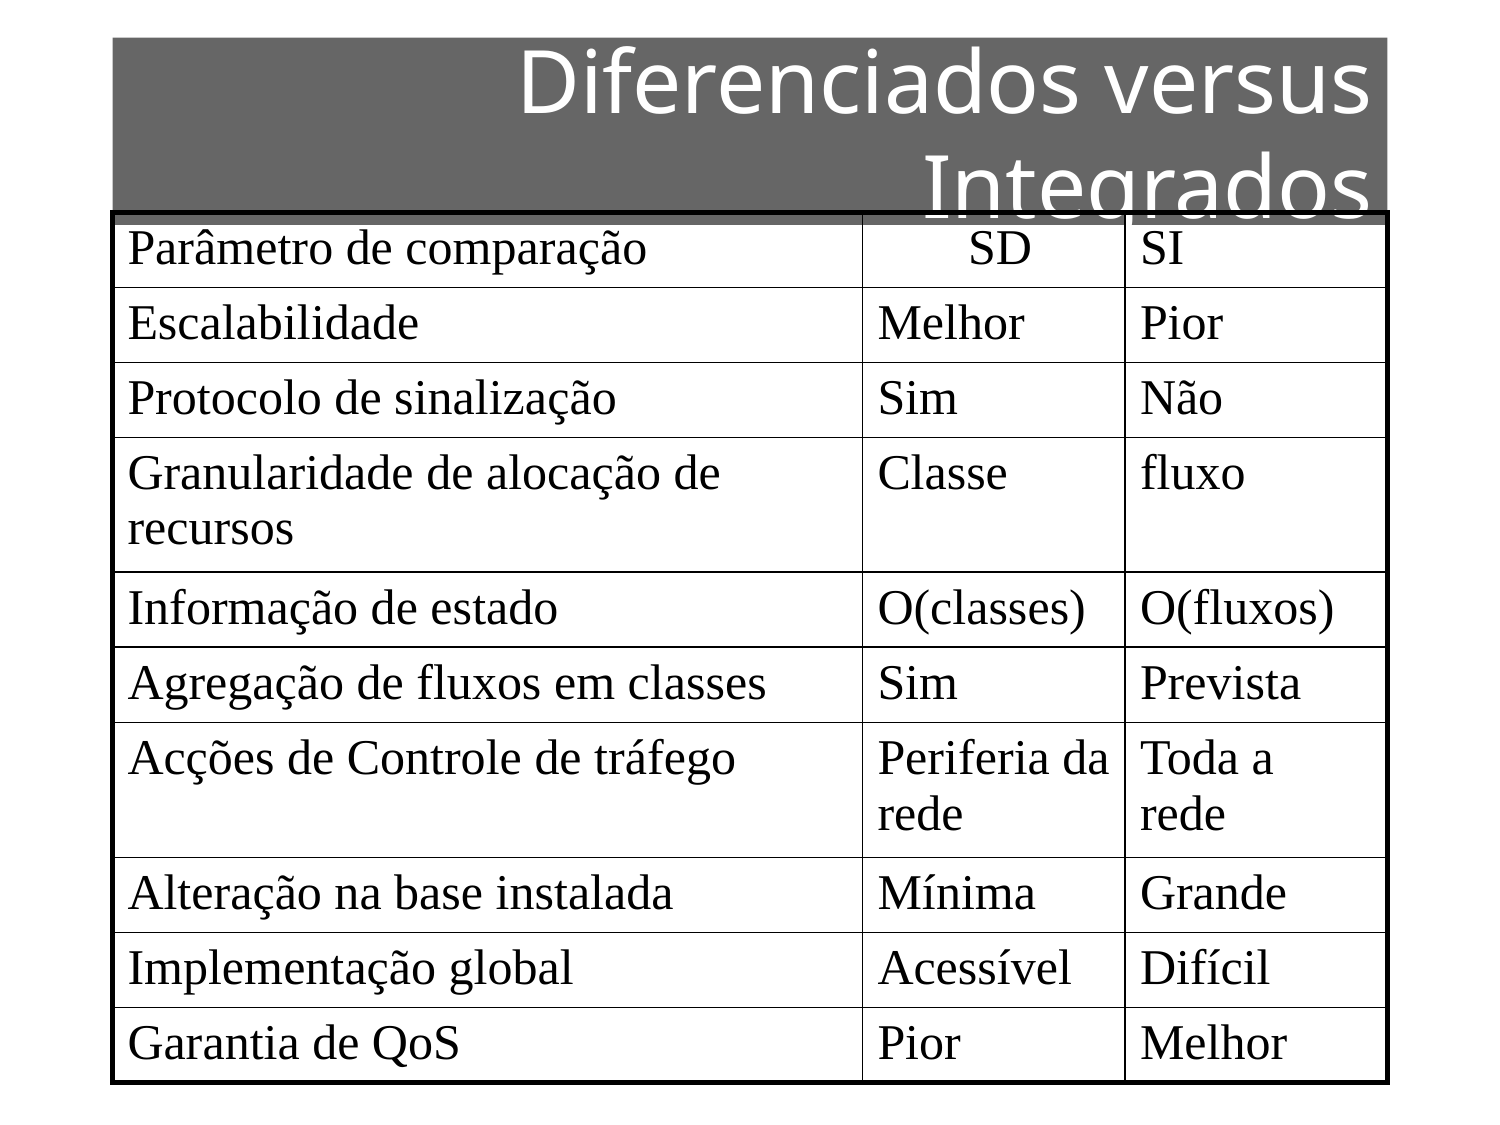

# Diferenciados versus Integrados
| Parâmetro de comparação | SD | SI |
| --- | --- | --- |
| Escalabilidade | Melhor | Pior |
| Protocolo de sinalização | Sim | Não |
| Granularidade de alocação de recursos | Classe | fluxo |
| Informação de estado | O(classes) | O(fluxos) |
| Agregação de fluxos em classes | Sim | Prevista |
| Acções de Controle de tráfego | Periferia da rede | Toda a rede |
| Alteração na base instalada | Mínima | Grande |
| Implementação global | Acessível | Difícil |
| Garantia de QoS | Pior | Melhor |